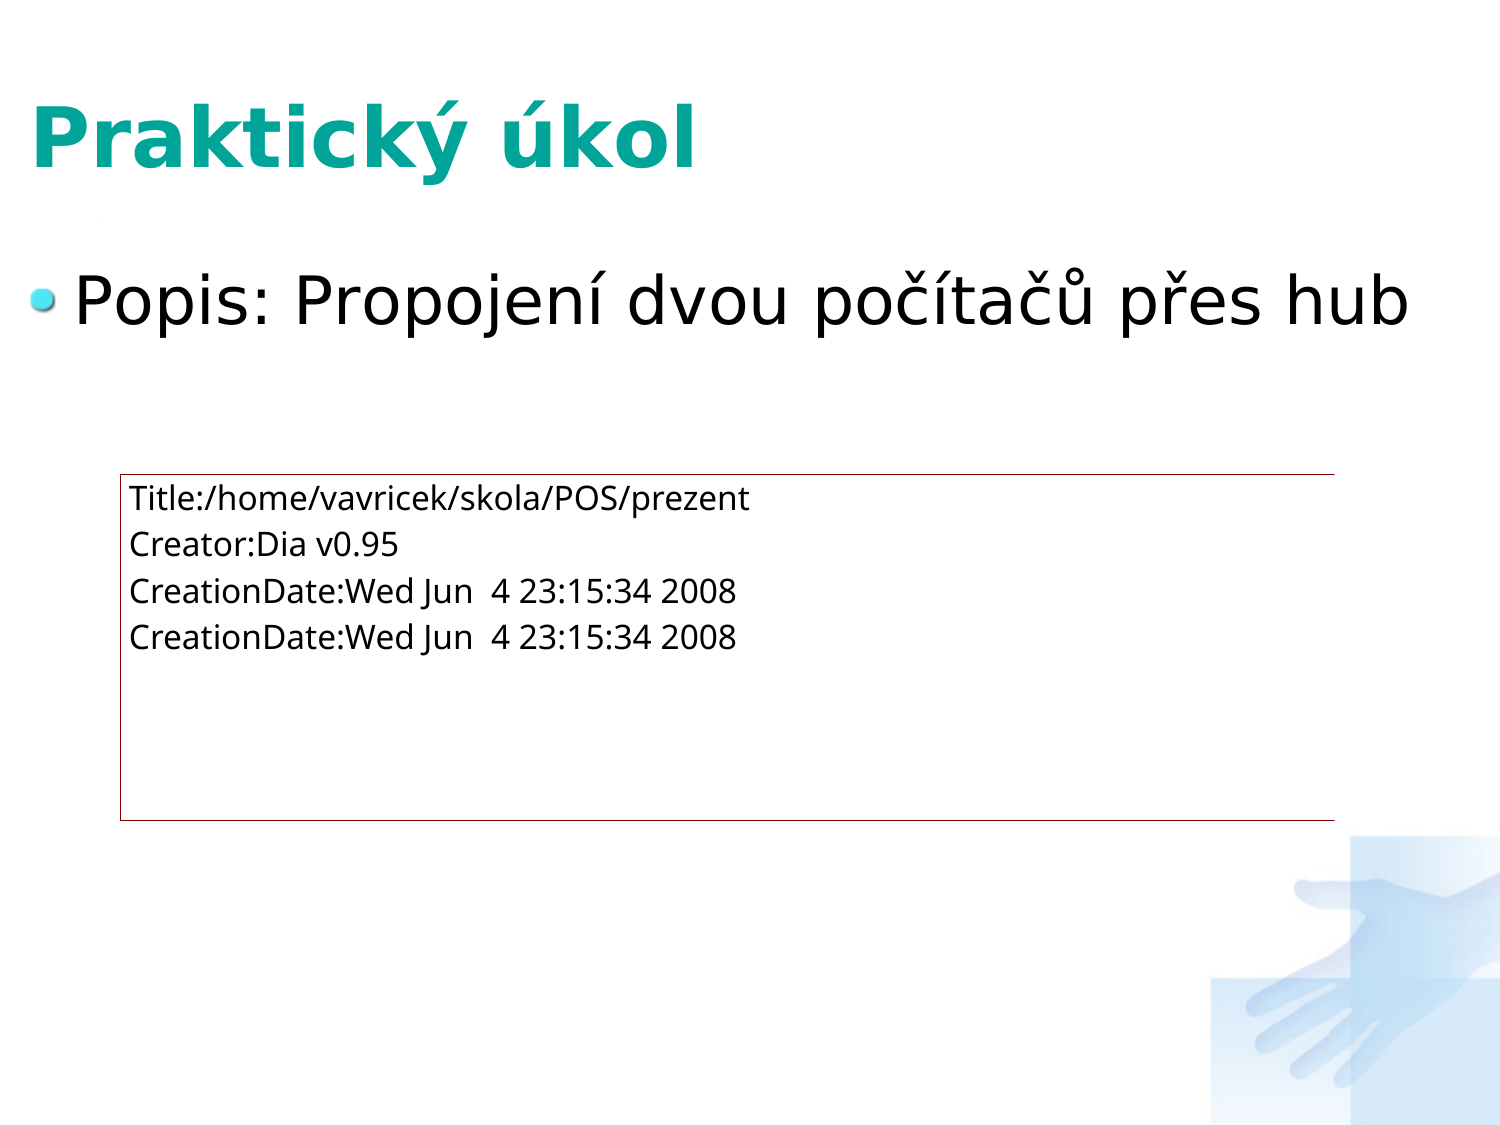

# Praktický úkol
Popis: Propojení dvou počítačů přes hub